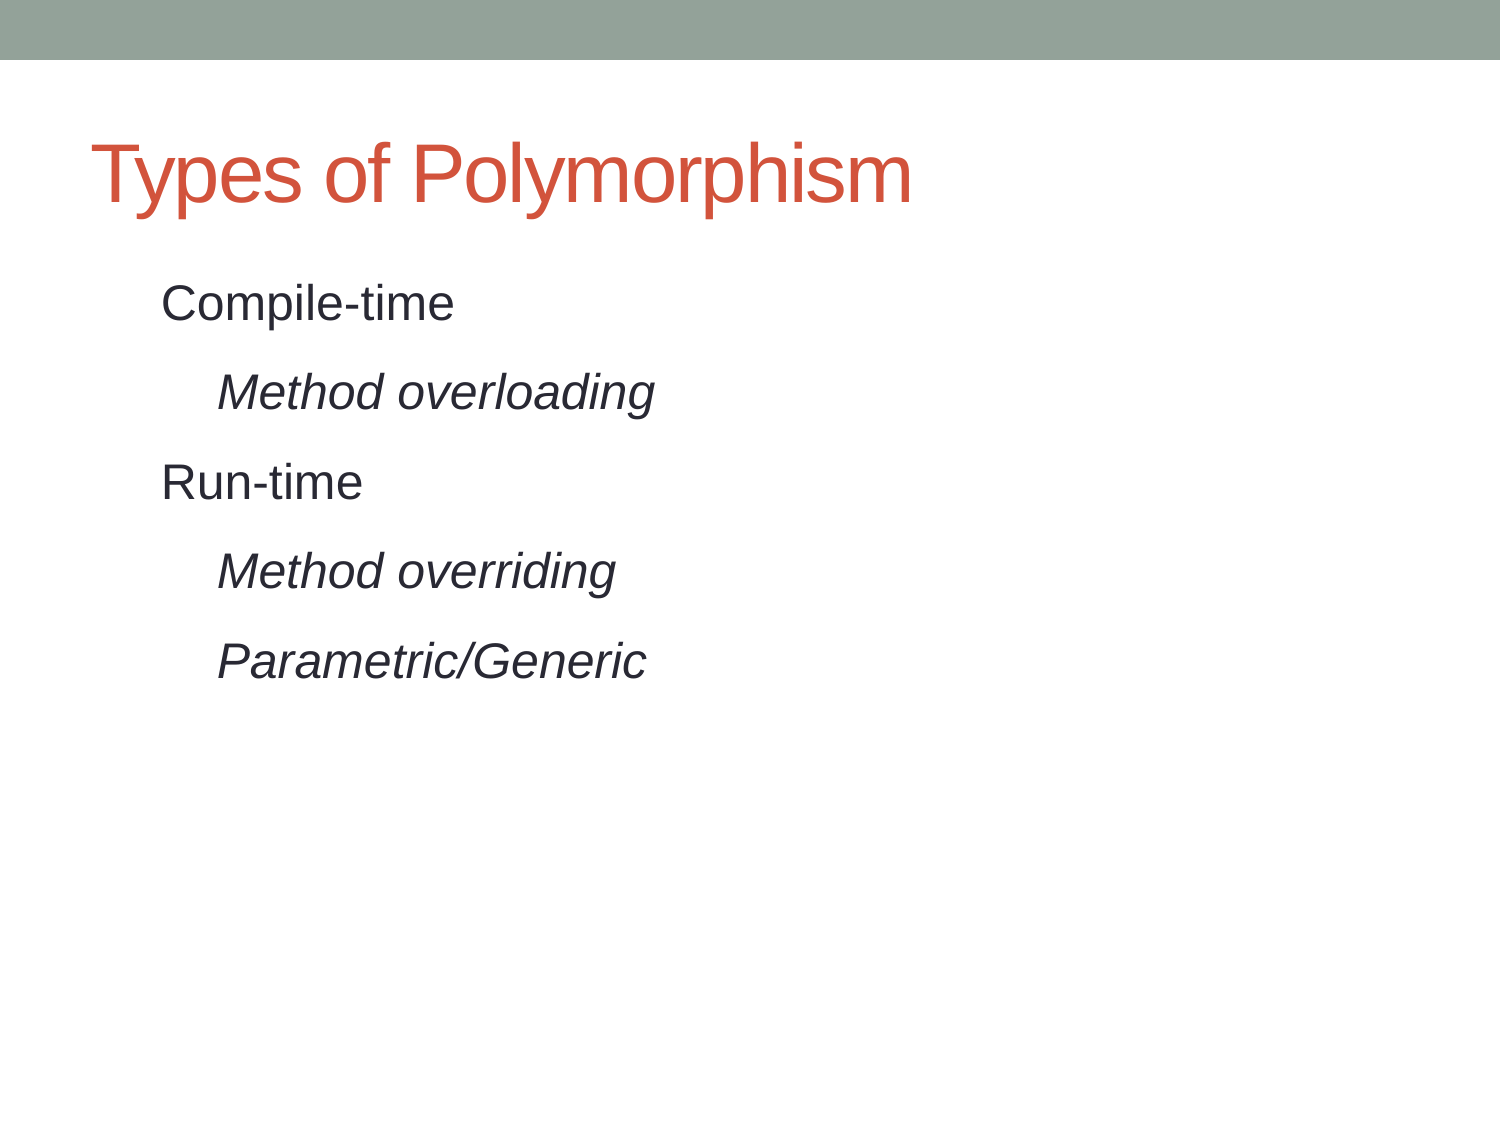

# Types of Polymorphism
Compile-time
 Method overloading
Run-time
 Method overriding
 Parametric/Generic